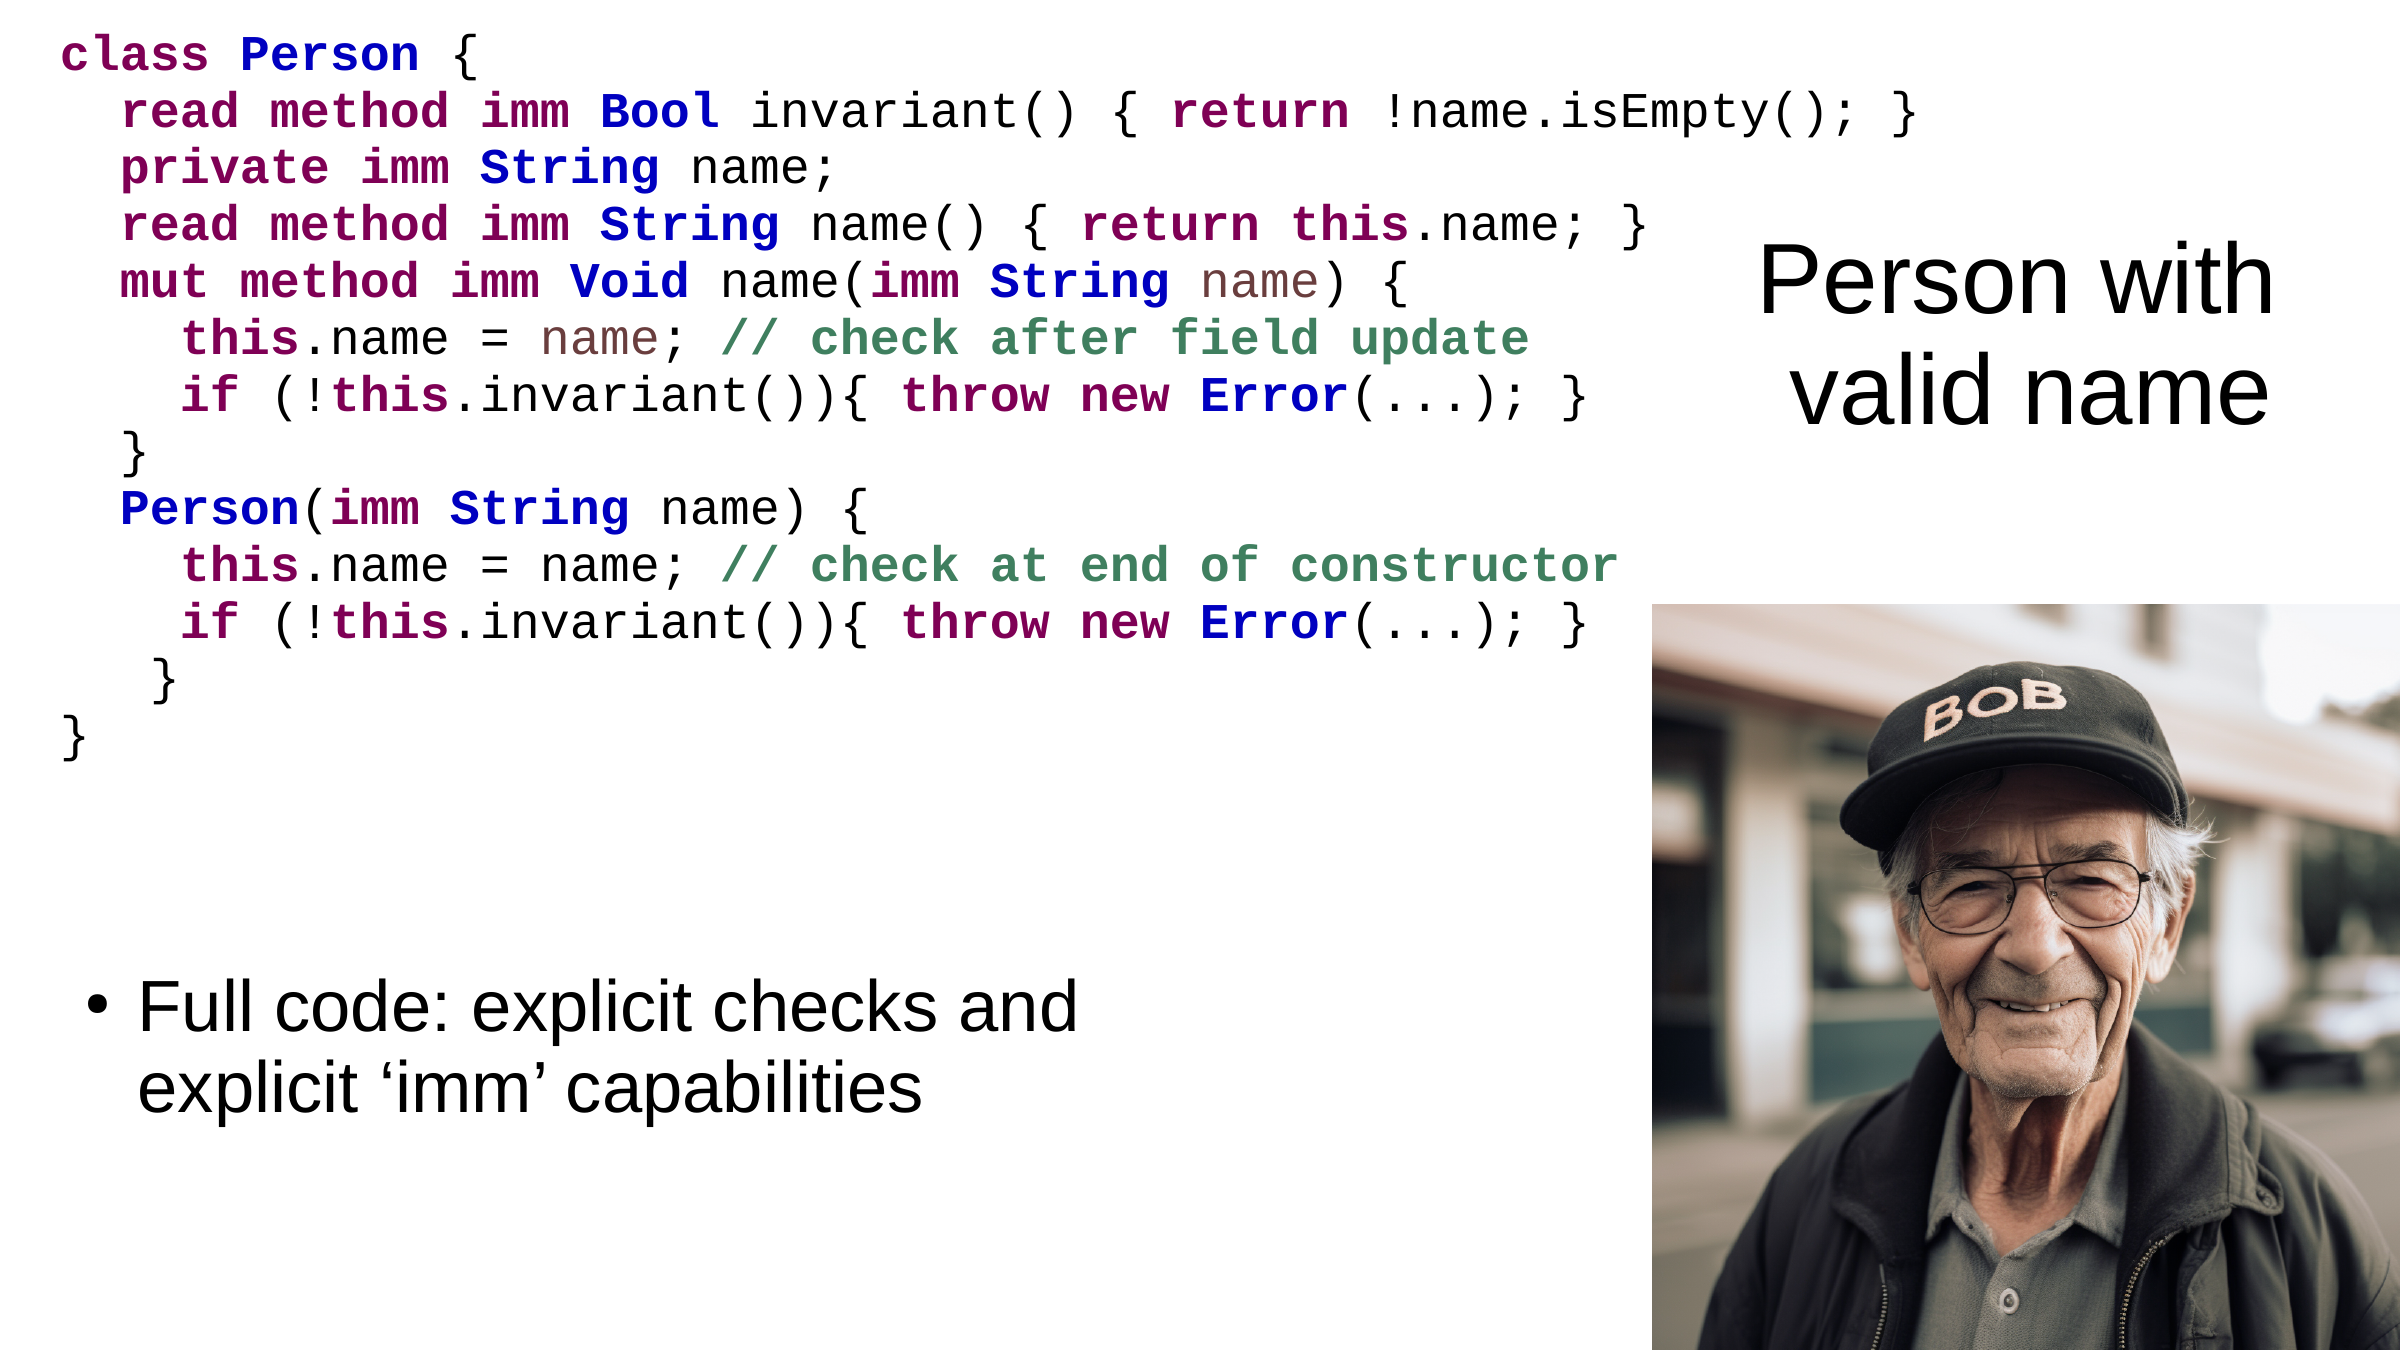

class Person {
 read method imm Bool invariant() { return !name.isEmpty(); }
 private imm String name;
 read method imm String name() { return this.name; }
 mut method imm Void name(imm String name) {
 this.name = name; // check after field update
 if (!this.invariant()){ throw new Error(...); }
 }
 Person(imm String name) {
 this.name = name; // check at end of constructor
 if (!this.invariant()){ throw new Error(...); }
 }
}
# Person with valid name
Full code: explicit checks and
explicit ‘imm’ capabilities